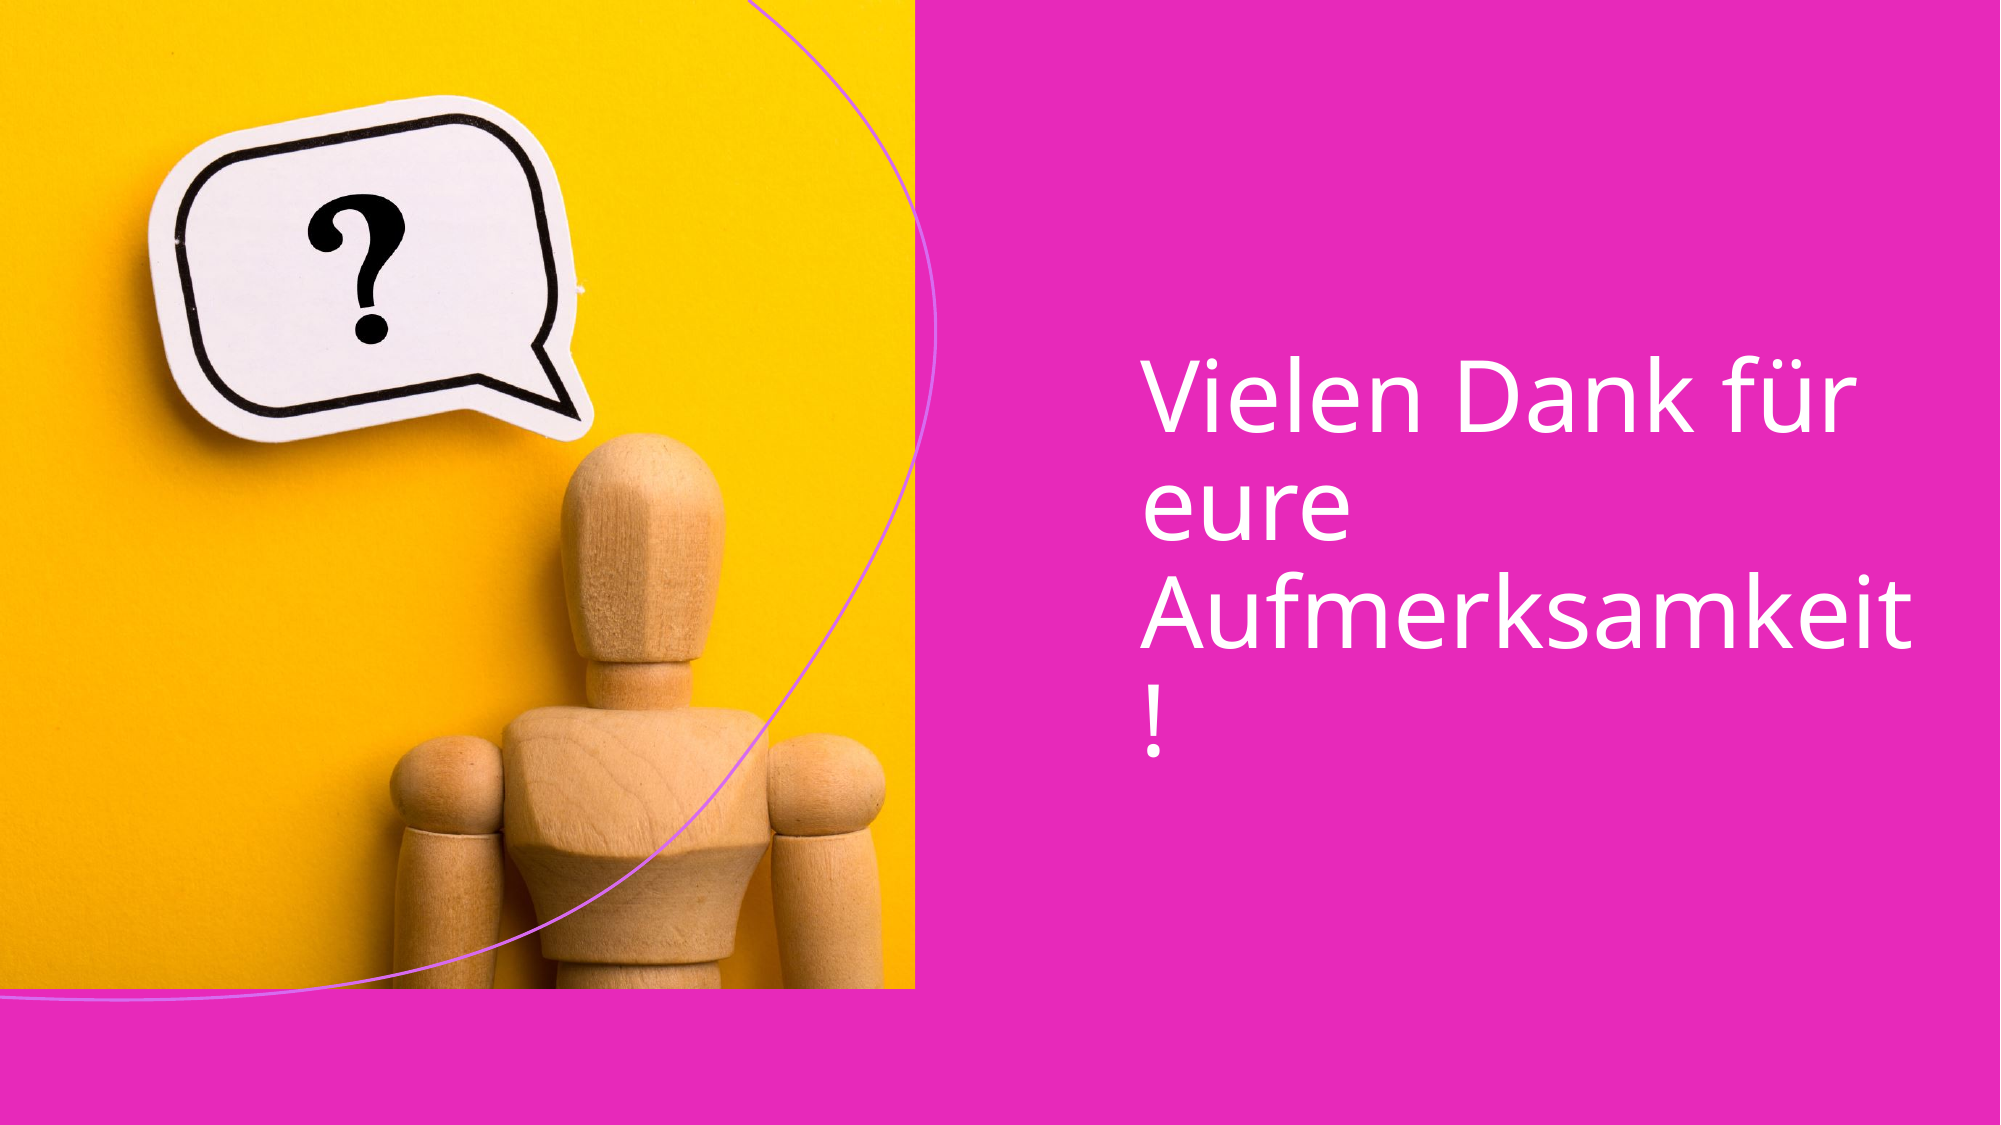

# Vielen Dank für eure Aufmerksamkeit !